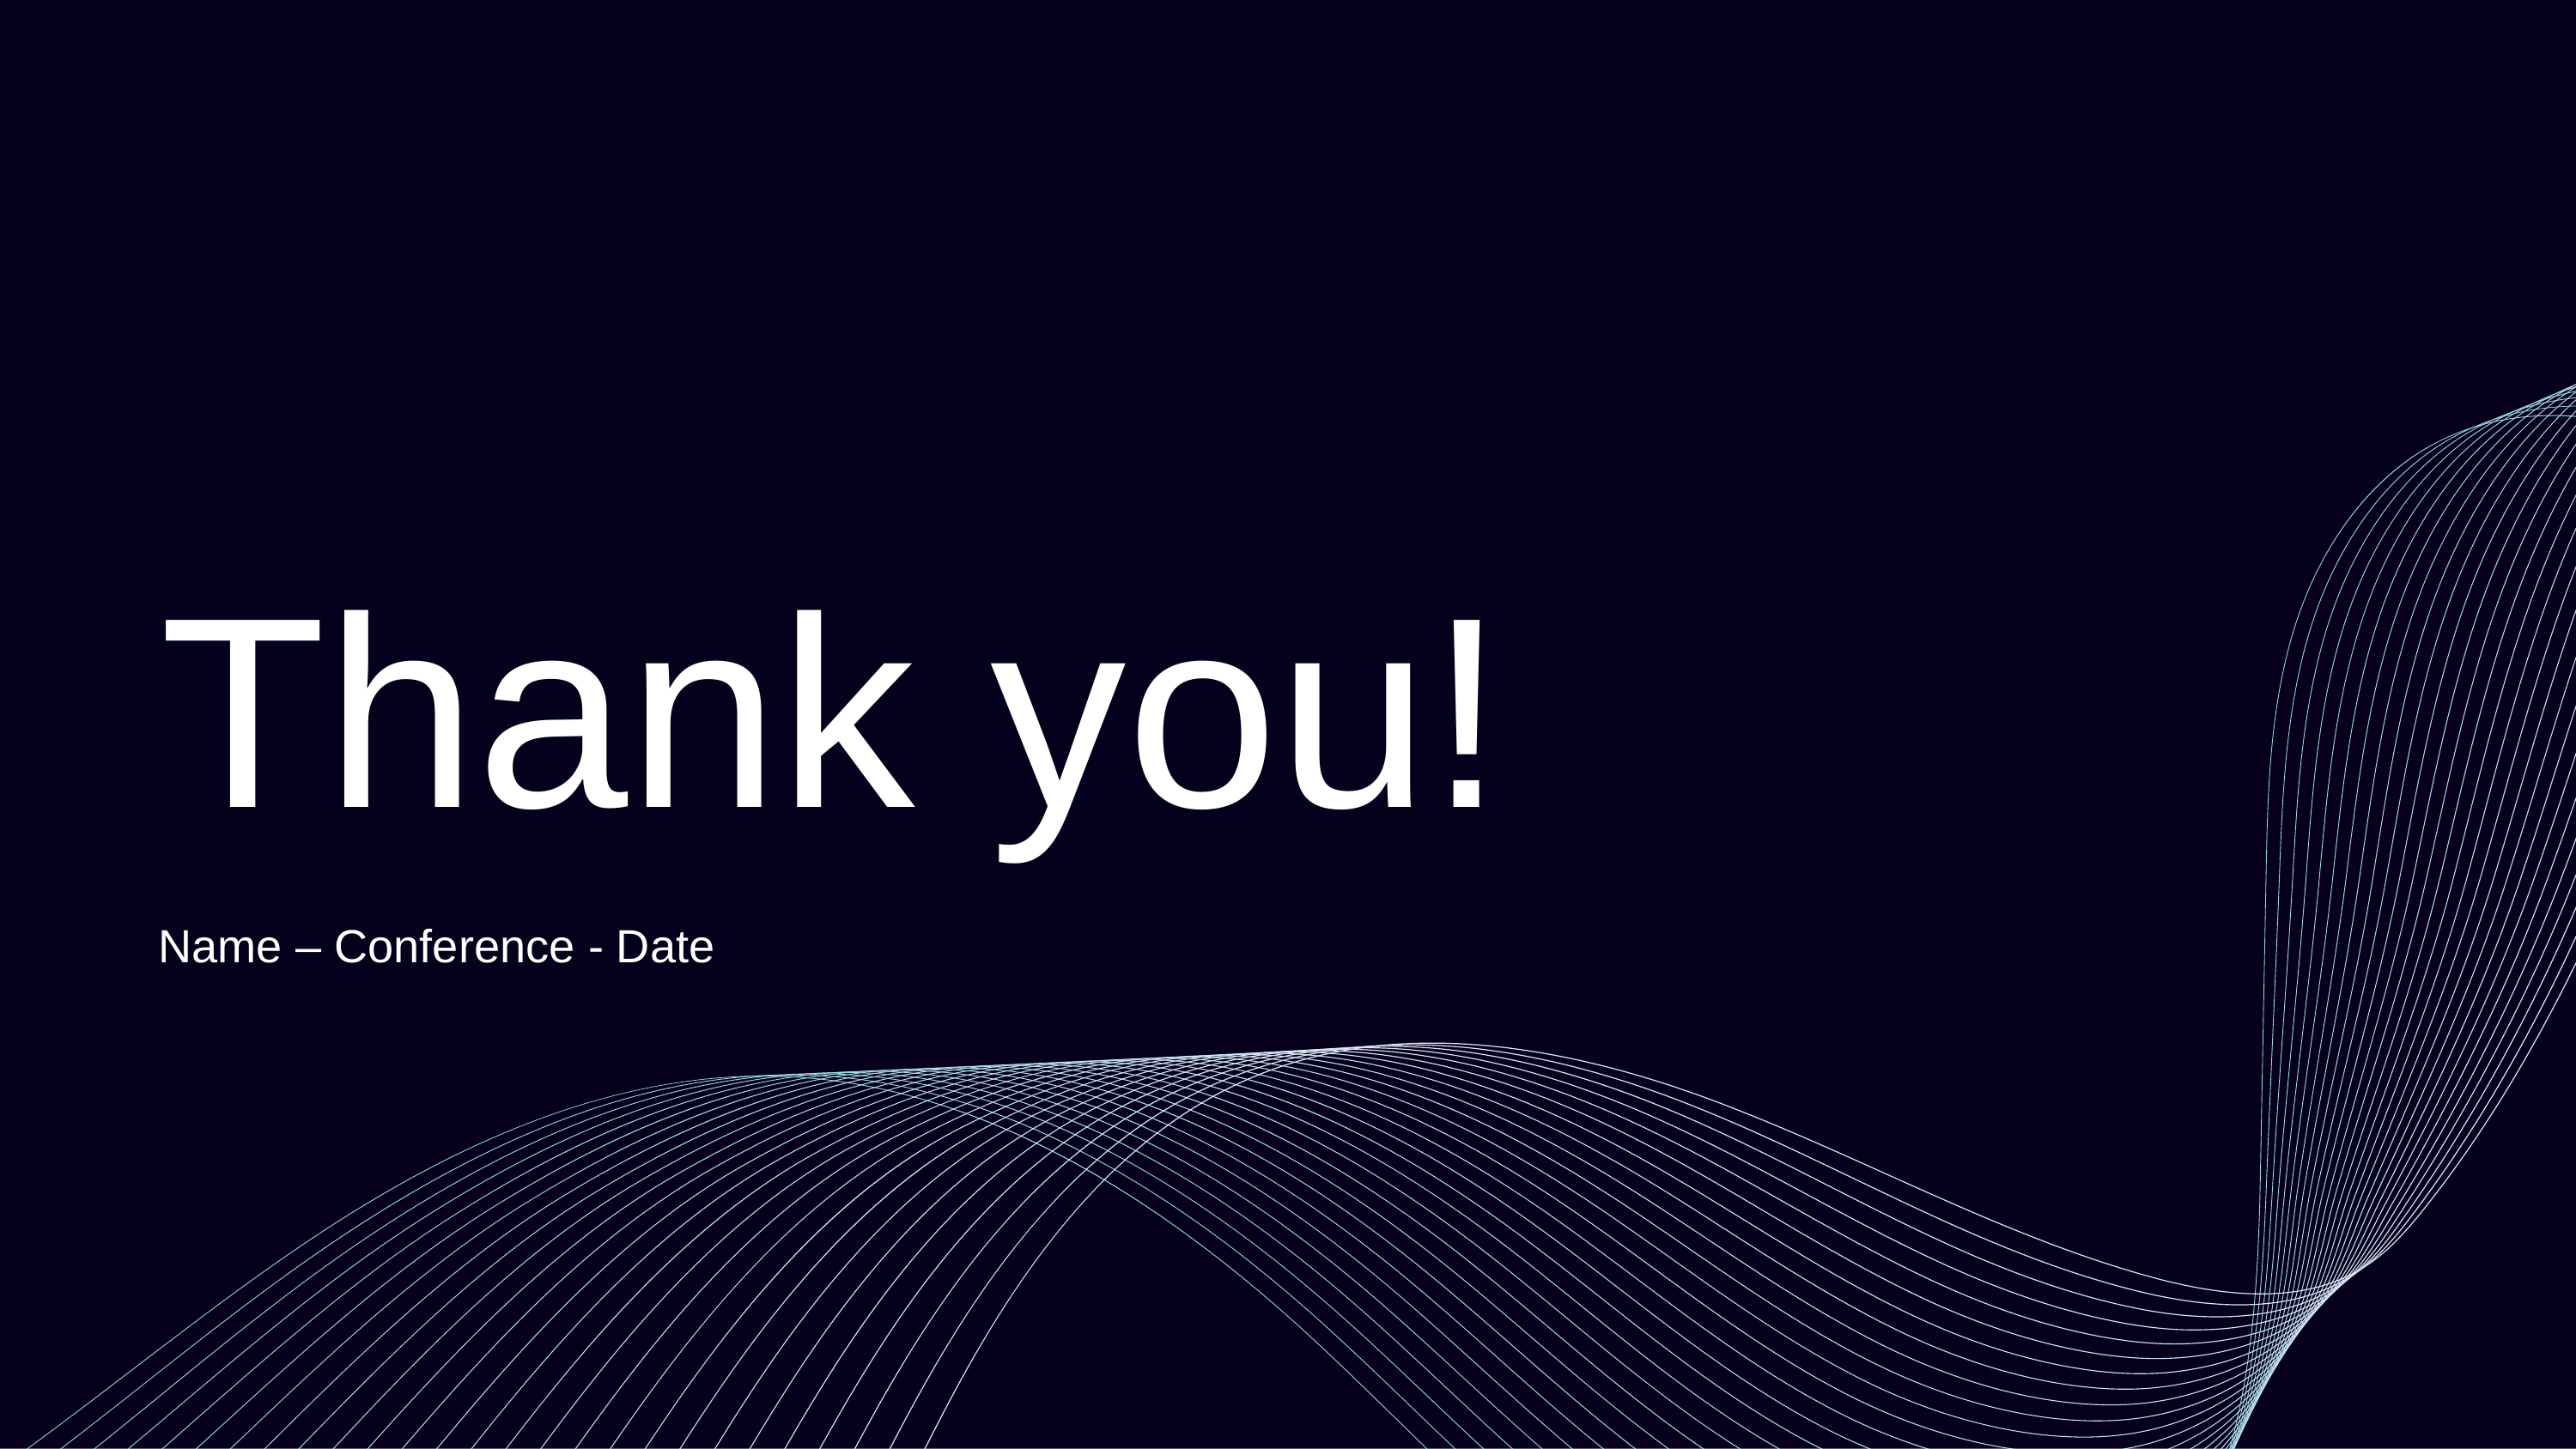

Thank you!
# Name – Conference - Date